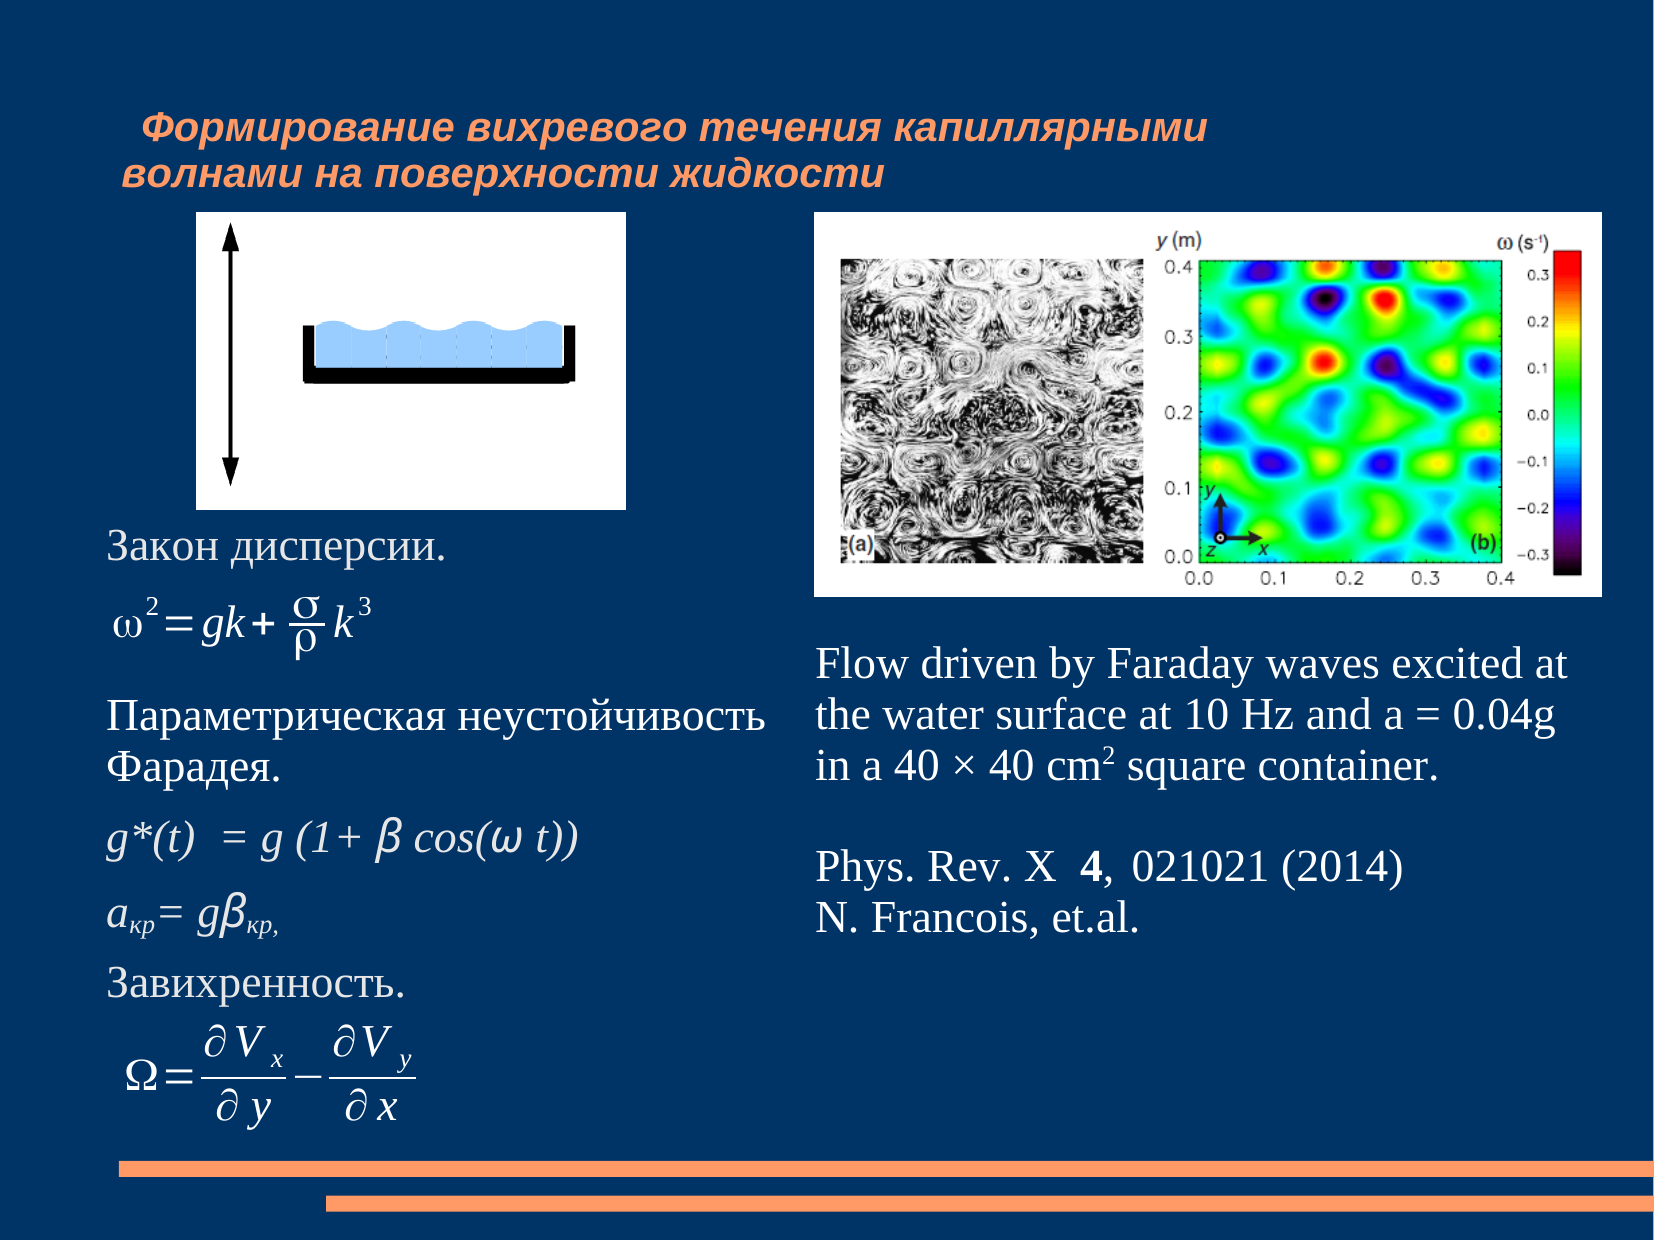

# Формирование вихревого течения капиллярными волнами на поверхности жидкости
Закон дисперсии.
Flow driven by Faraday waves excited at the water surface at 10 Hz and a = 0.04g in a 40 × 40 cm2 square container.
Phys. Rev. X 4, 021021 (2014)
N. Francois, et.al.
Параметрическая неустойчивость Фарадея.
g*(t) = g (1+ β cos(ω t))
aкр= gβкр,
Завихренность.